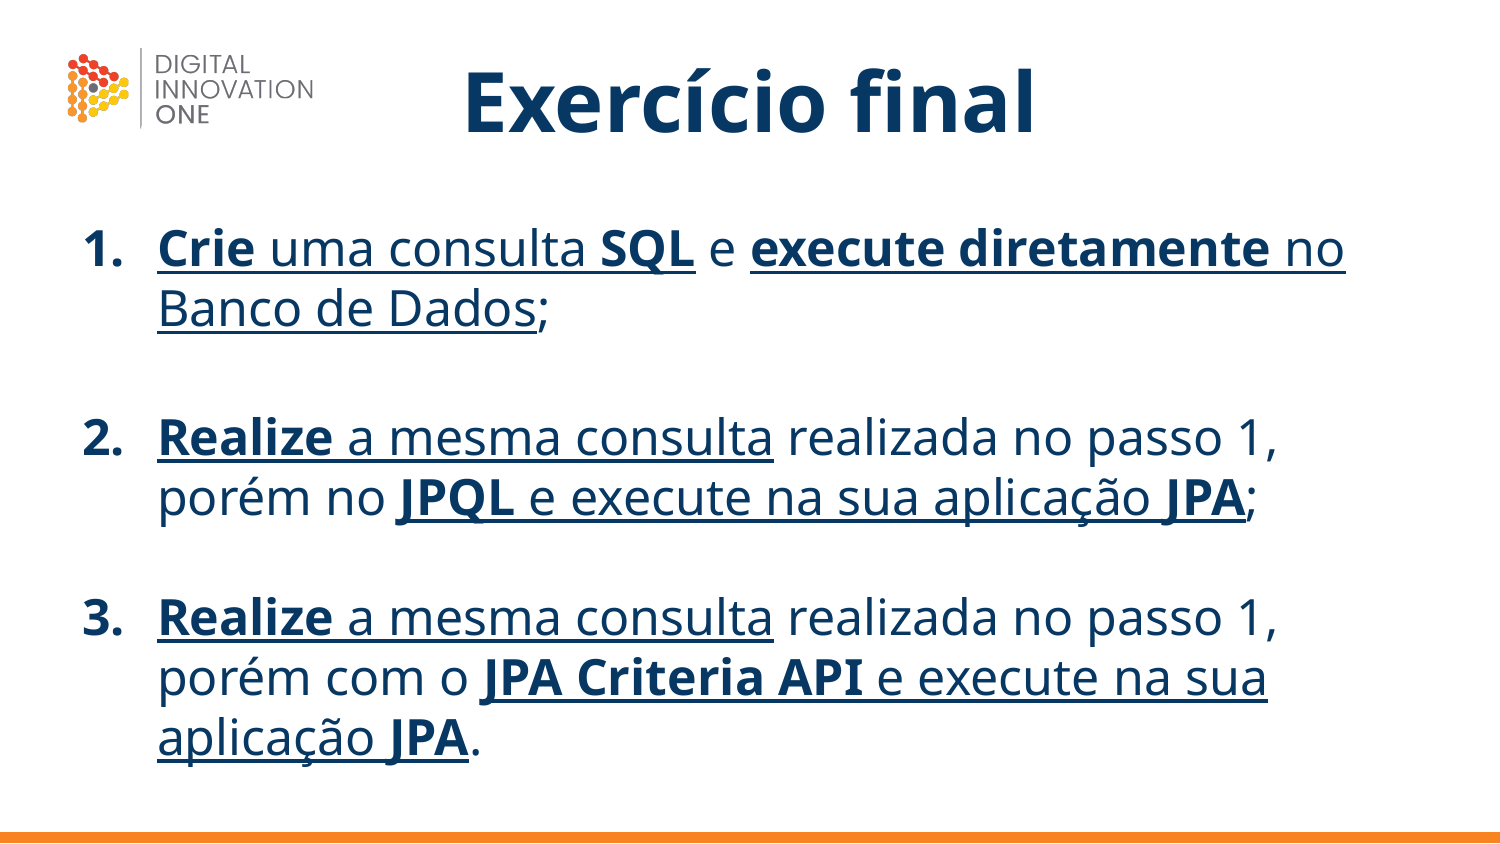

# Exercício final
Crie uma consulta SQL e execute diretamente no Banco de Dados;
Realize a mesma consulta realizada no passo 1, porém no JPQL e execute na sua aplicação JPA;
Realize a mesma consulta realizada no passo 1, porém com o JPA Criteria API e execute na sua aplicação JPA.